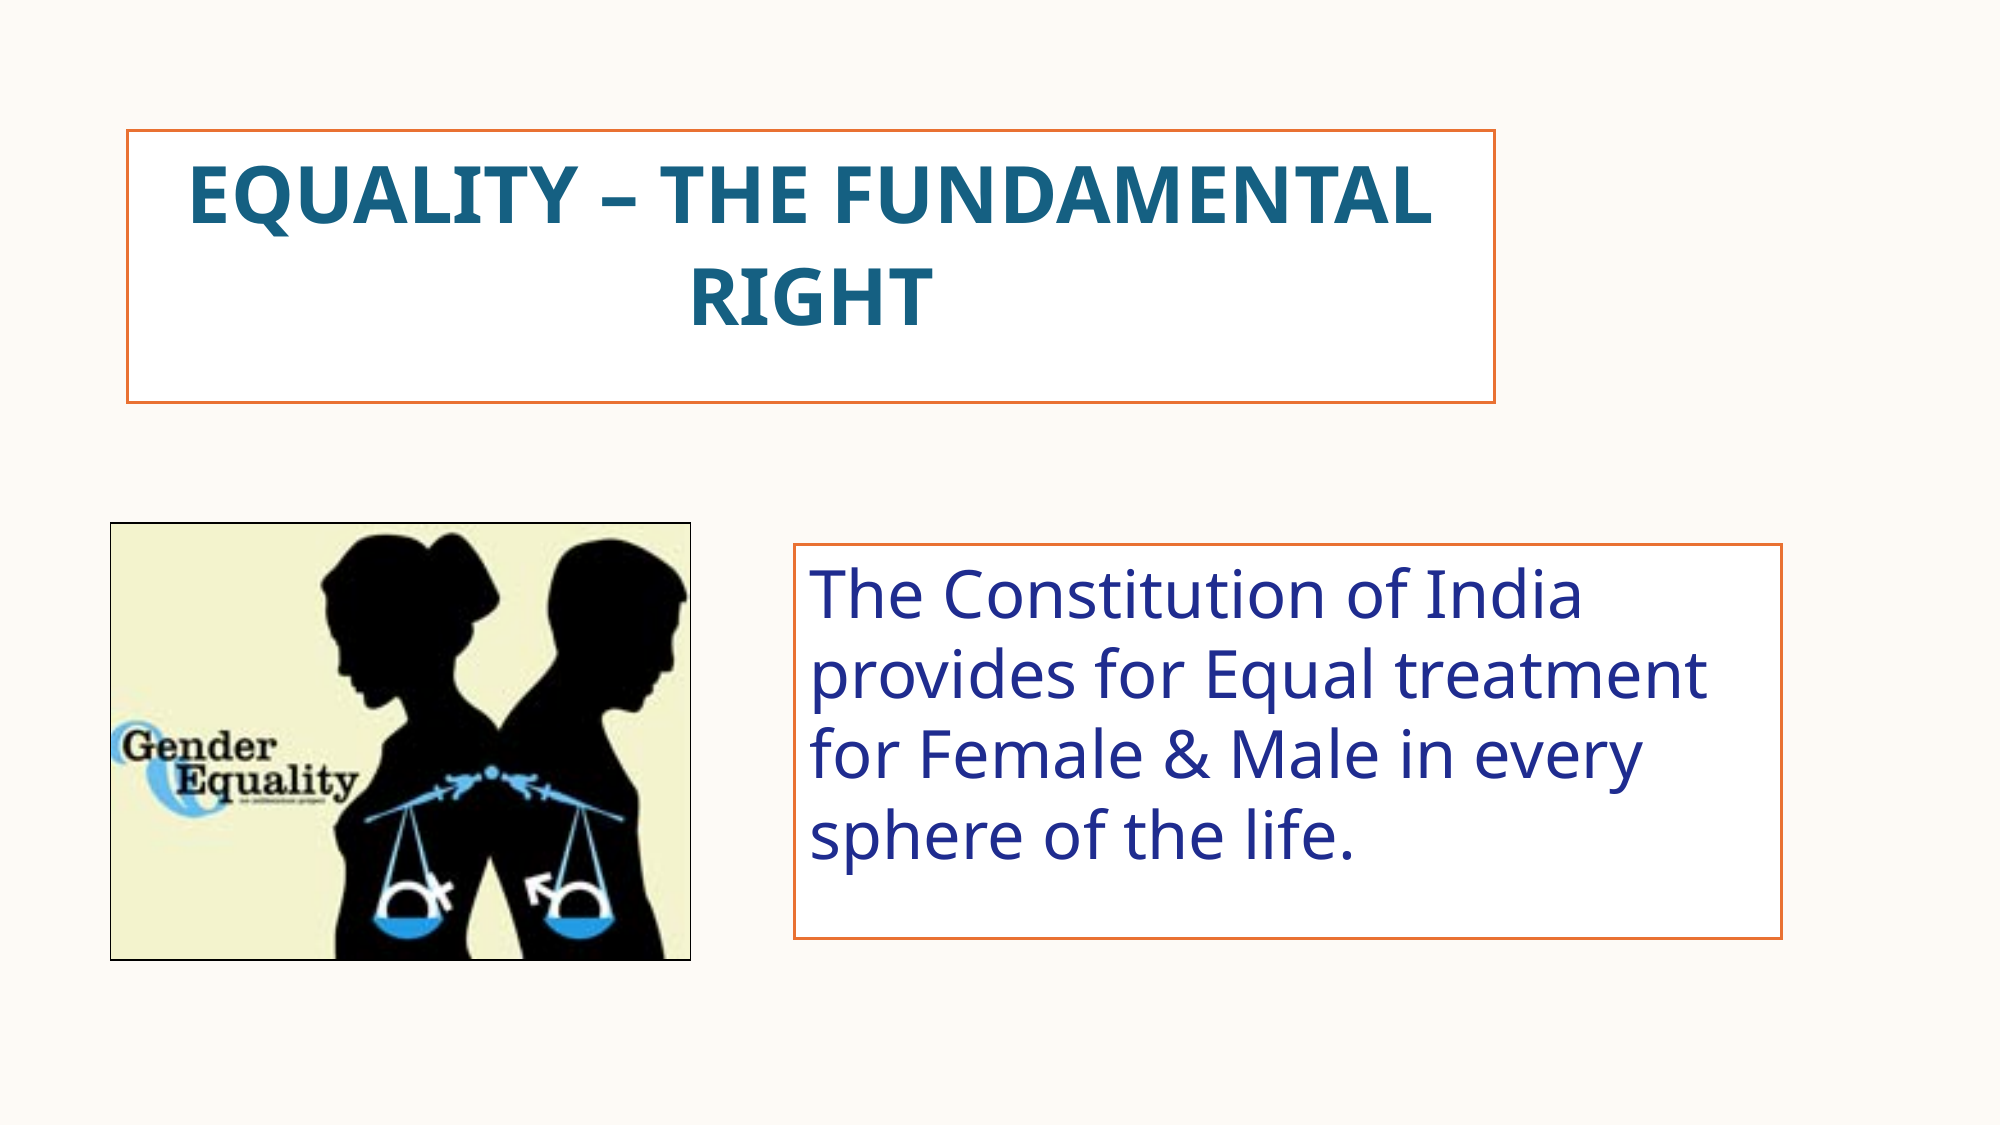

# Equality – The Fundamental Right
The Constitution of India provides for Equal treatment for Female & Male in every sphere of the life.